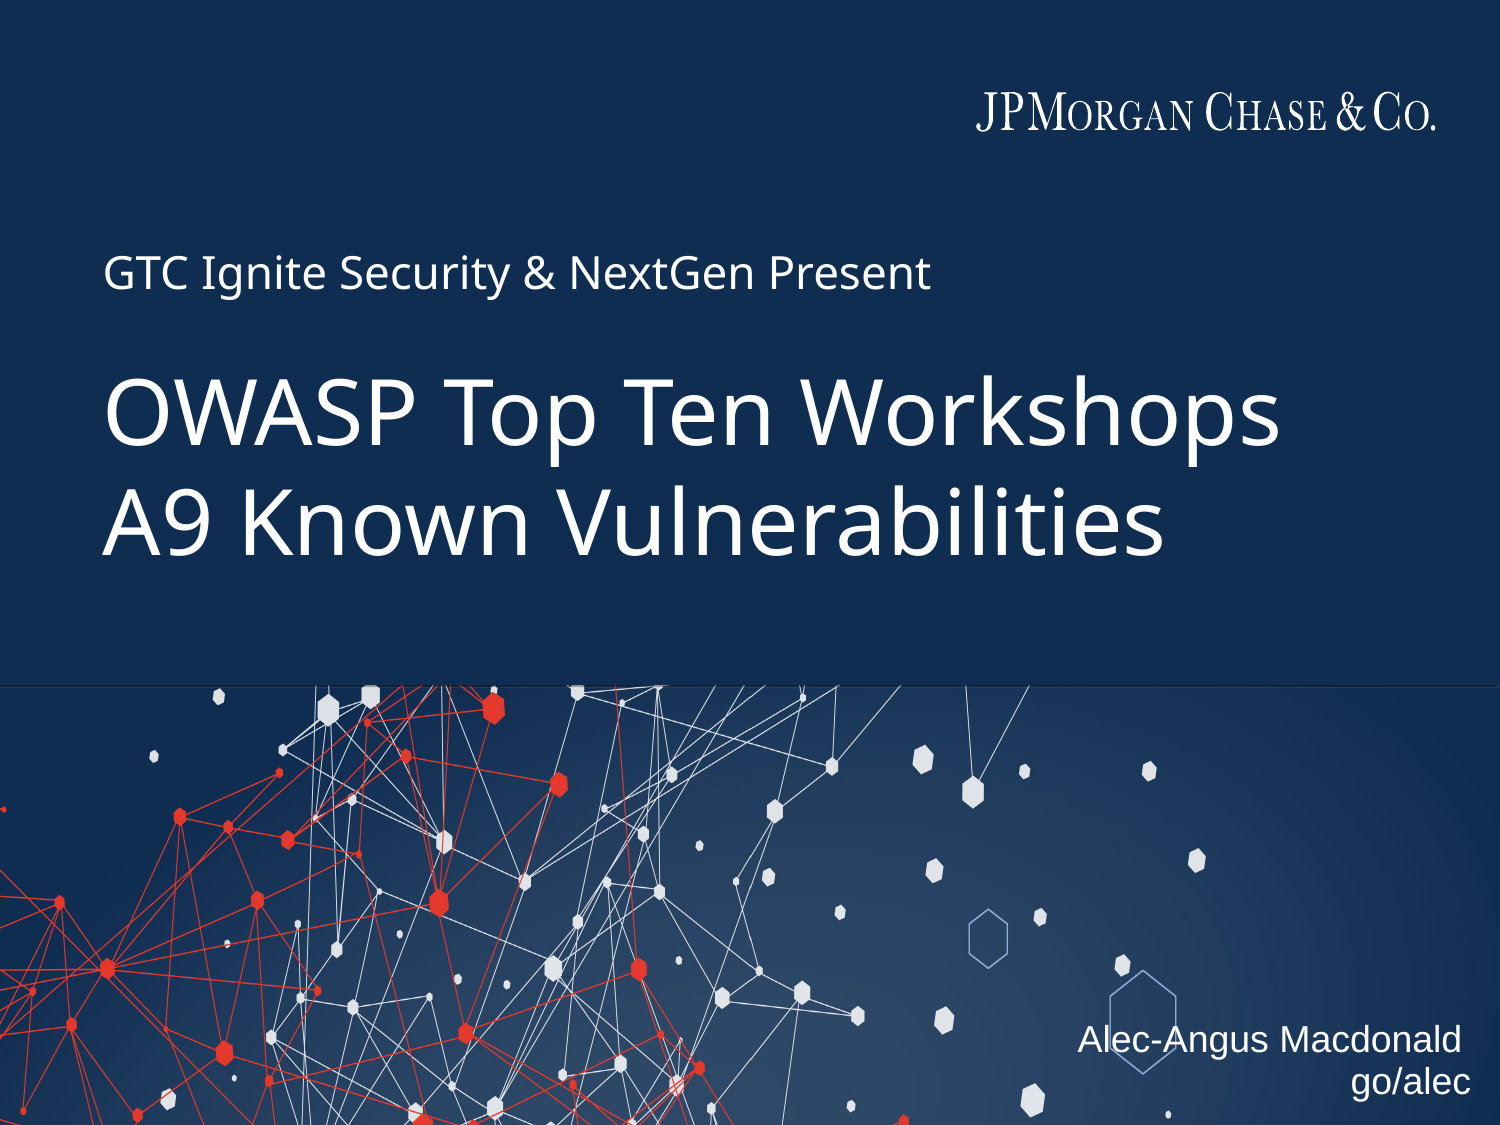

GTC Ignite Security & NextGen Present
OWASP Top Ten Workshops
A9 Known Vulnerabilities
Alec-Angus Macdonald
go/alec